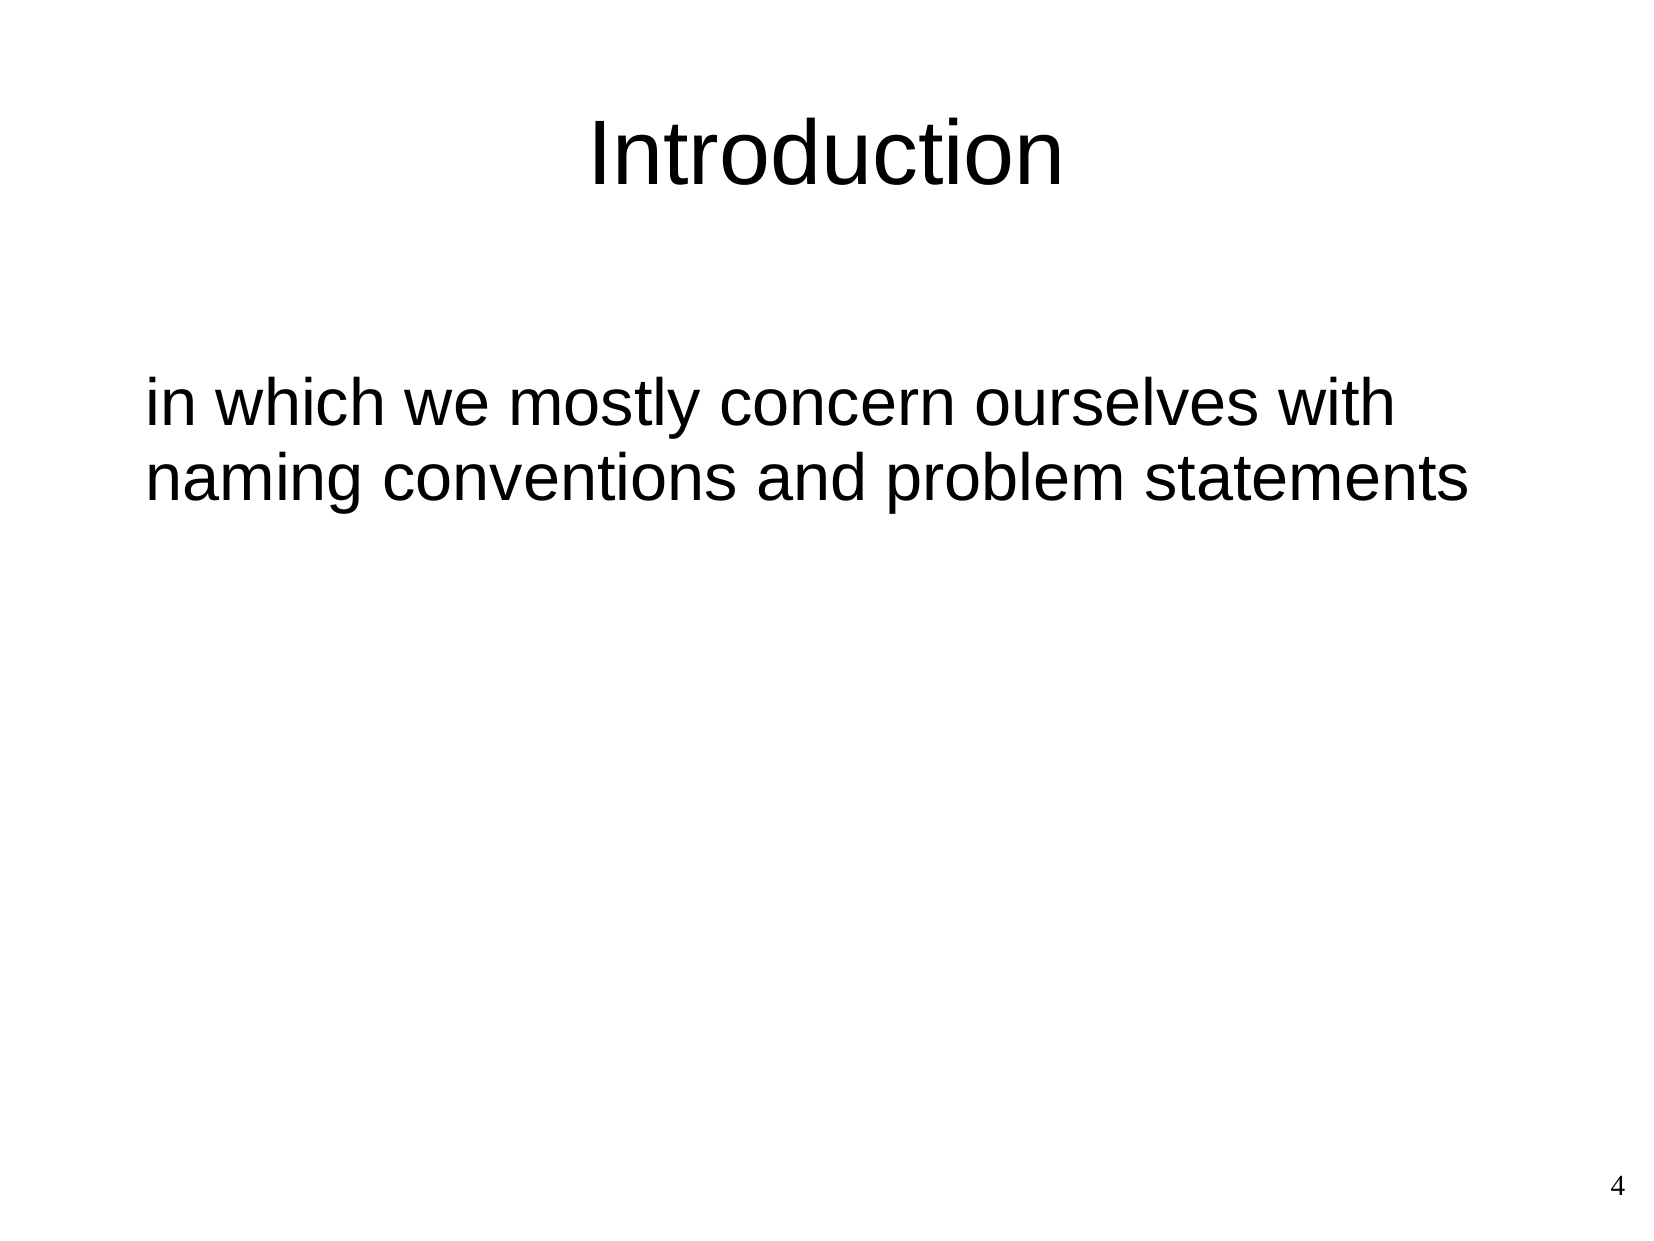

# Introduction
in which we mostly concern ourselves with naming conventions and problem statements
4